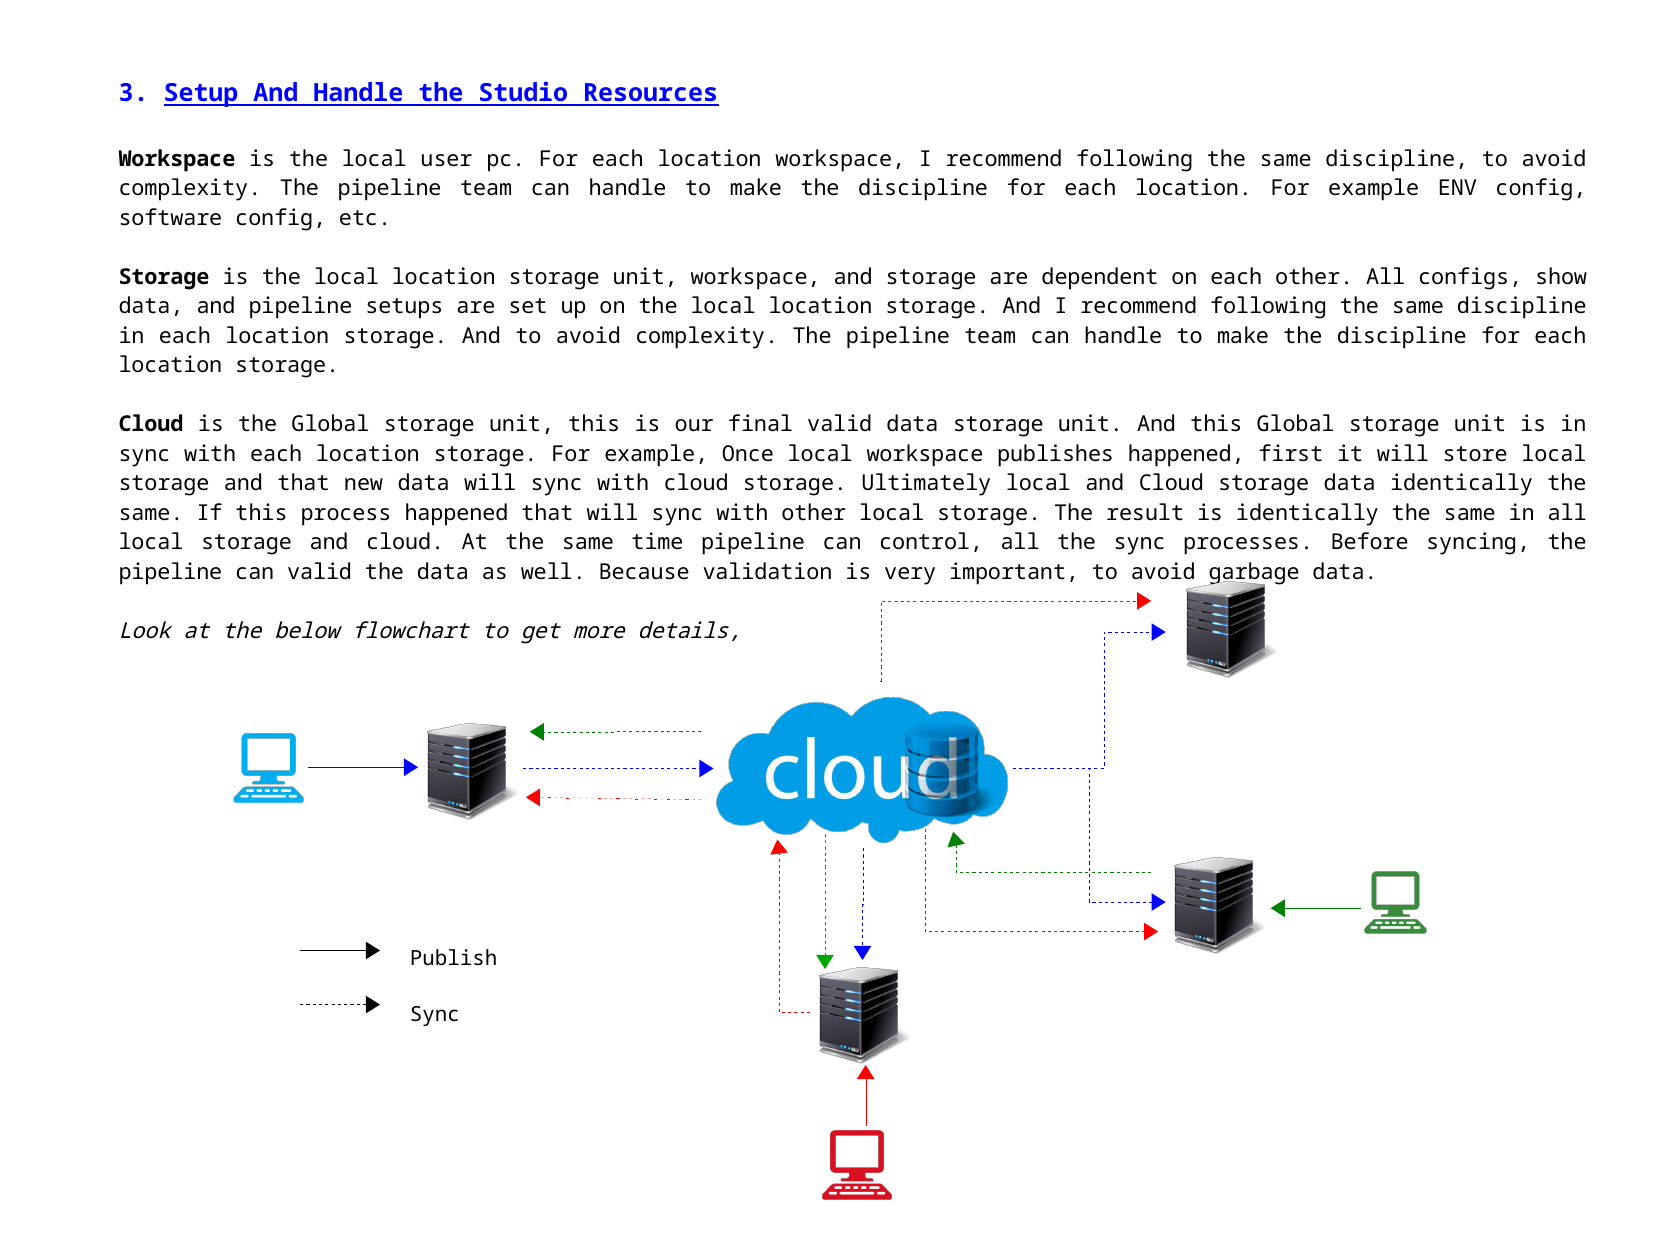

3. Setup And Handle the Studio Resources
Workspace is the local user pc. For each location workspace, I recommend following the same discipline, to avoid complexity. The pipeline team can handle to make the discipline for each location. For example ENV config, software config, etc.
Storage is the local location storage unit, workspace, and storage are dependent on each other. All configs, show data, and pipeline setups are set up on the local location storage. And I recommend following the same discipline in each location storage. And to avoid complexity. The pipeline team can handle to make the discipline for each location storage.
Cloud is the Global storage unit, this is our final valid data storage unit. And this Global storage unit is in sync with each location storage. For example, Once local workspace publishes happened, first it will store local storage and that new data will sync with cloud storage. Ultimately local and Cloud storage data identically the same. If this process happened that will sync with other local storage. The result is identically the same in all local storage and cloud. At the same time pipeline can control, all the sync processes. Before syncing, the pipeline can valid the data as well. Because validation is very important, to avoid garbage data.
Look at the below flowchart to get more details,
Publish
Sync